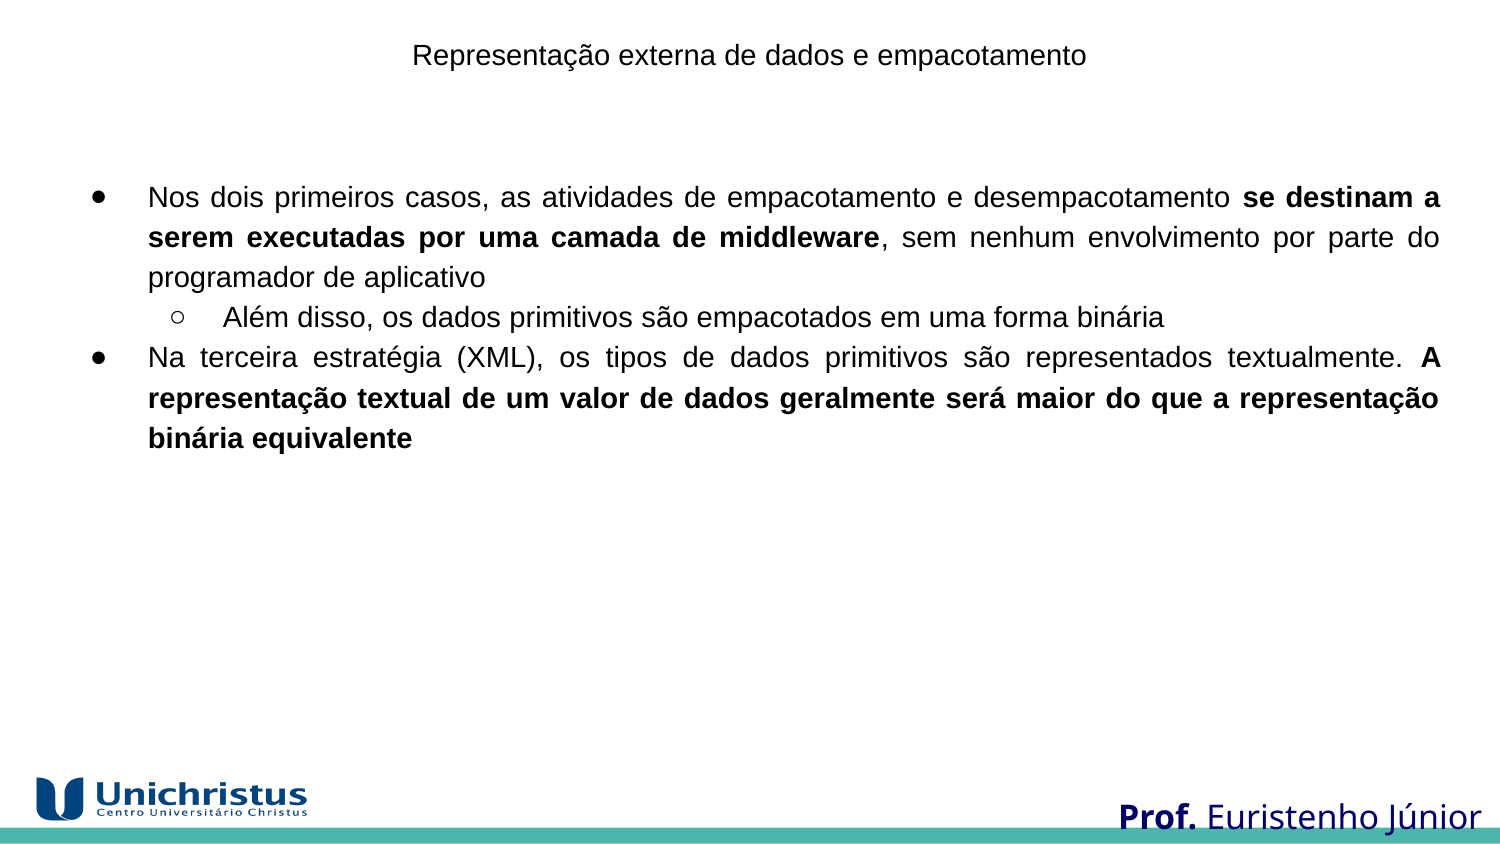

# Representação externa de dados e empacotamento
Nos dois primeiros casos, as atividades de empacotamento e desempacotamento se destinam a serem executadas por uma camada de middleware, sem nenhum envolvimento por parte do programador de aplicativo
Além disso, os dados primitivos são empacotados em uma forma binária
Na terceira estratégia (XML), os tipos de dados primitivos são representados textualmente. A representação textual de um valor de dados geralmente será maior do que a representação binária equivalente